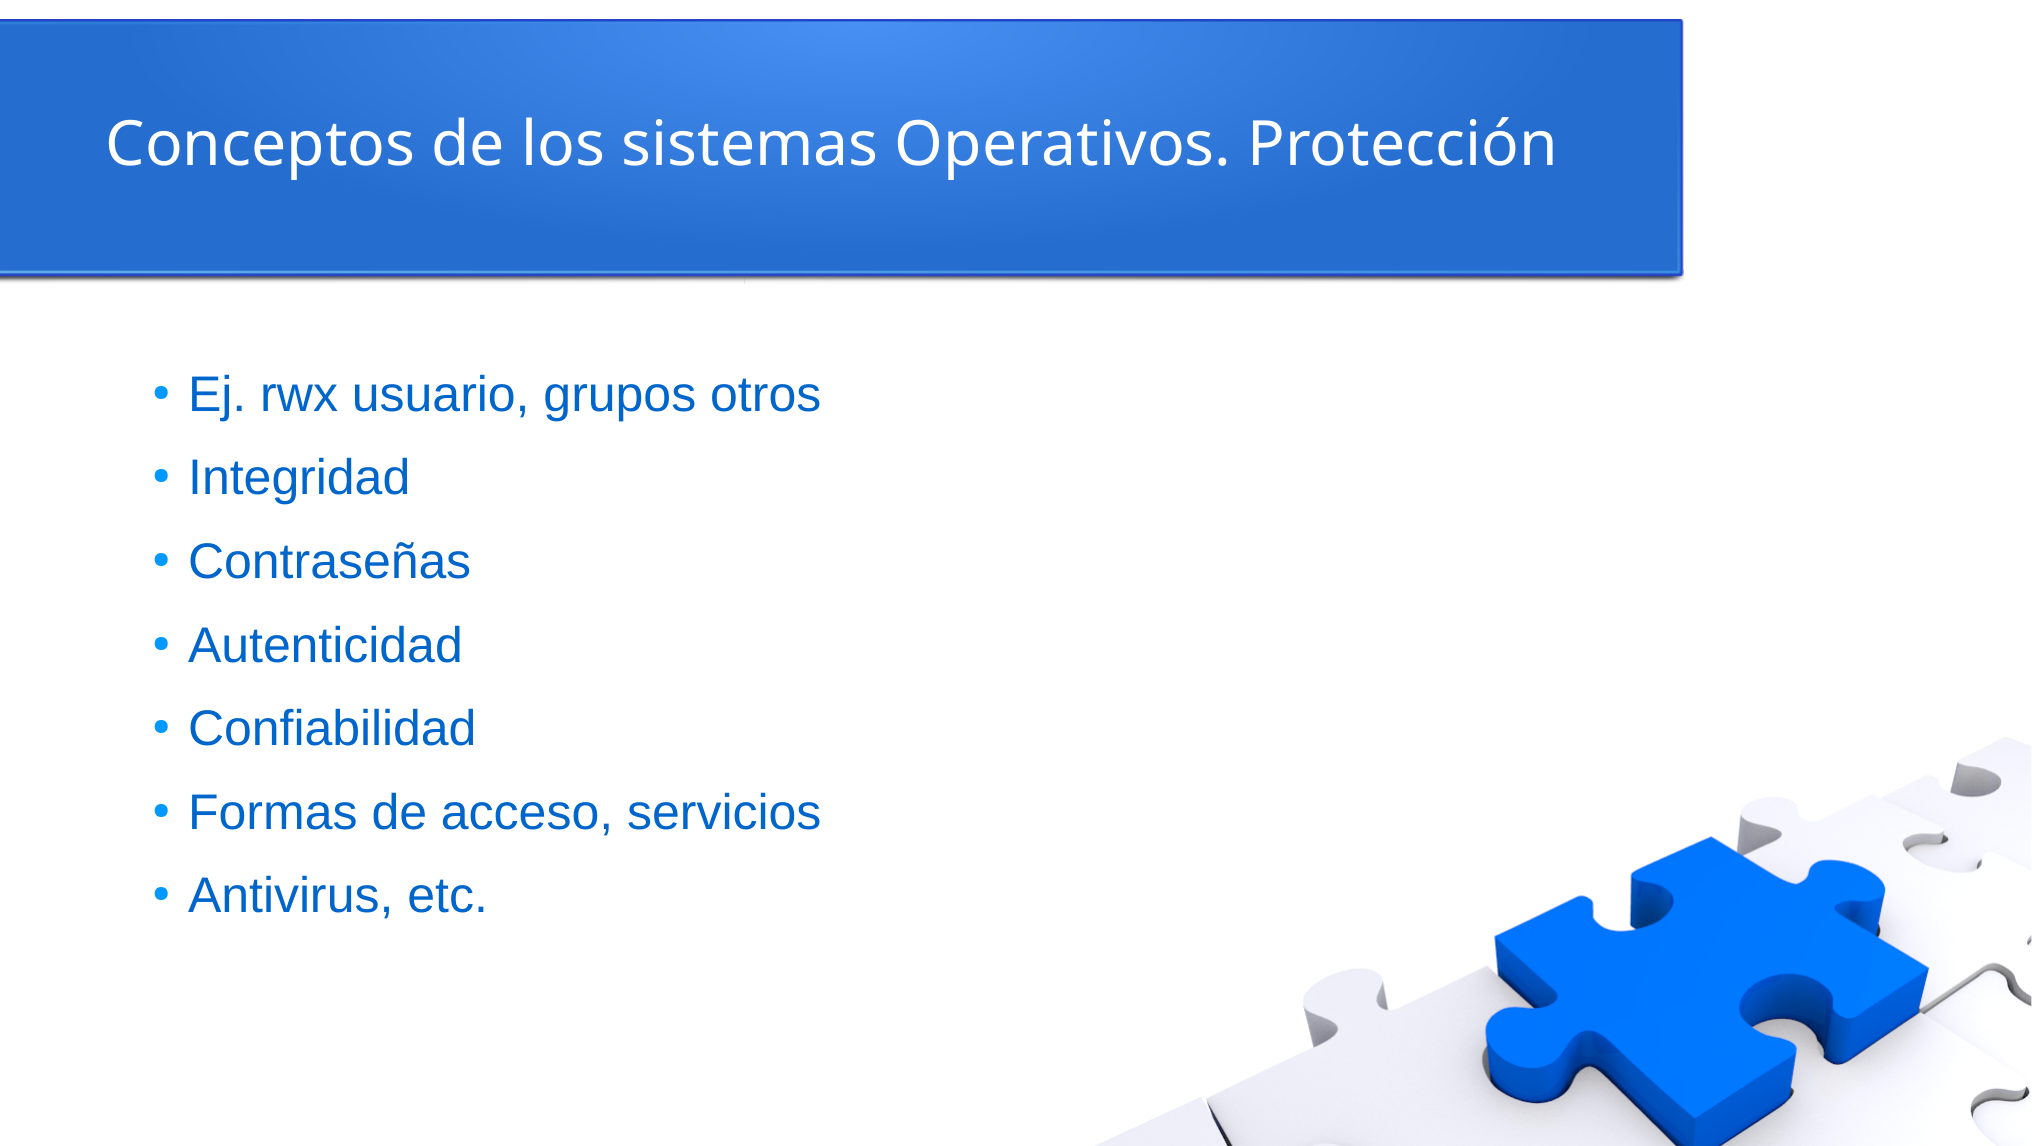

# Conceptos de los sistemas Operativos. Protección
Ej. rwx usuario, grupos otros
Integridad
Contraseñas
Autenticidad
Confiabilidad
Formas de acceso, servicios
Antivirus, etc.